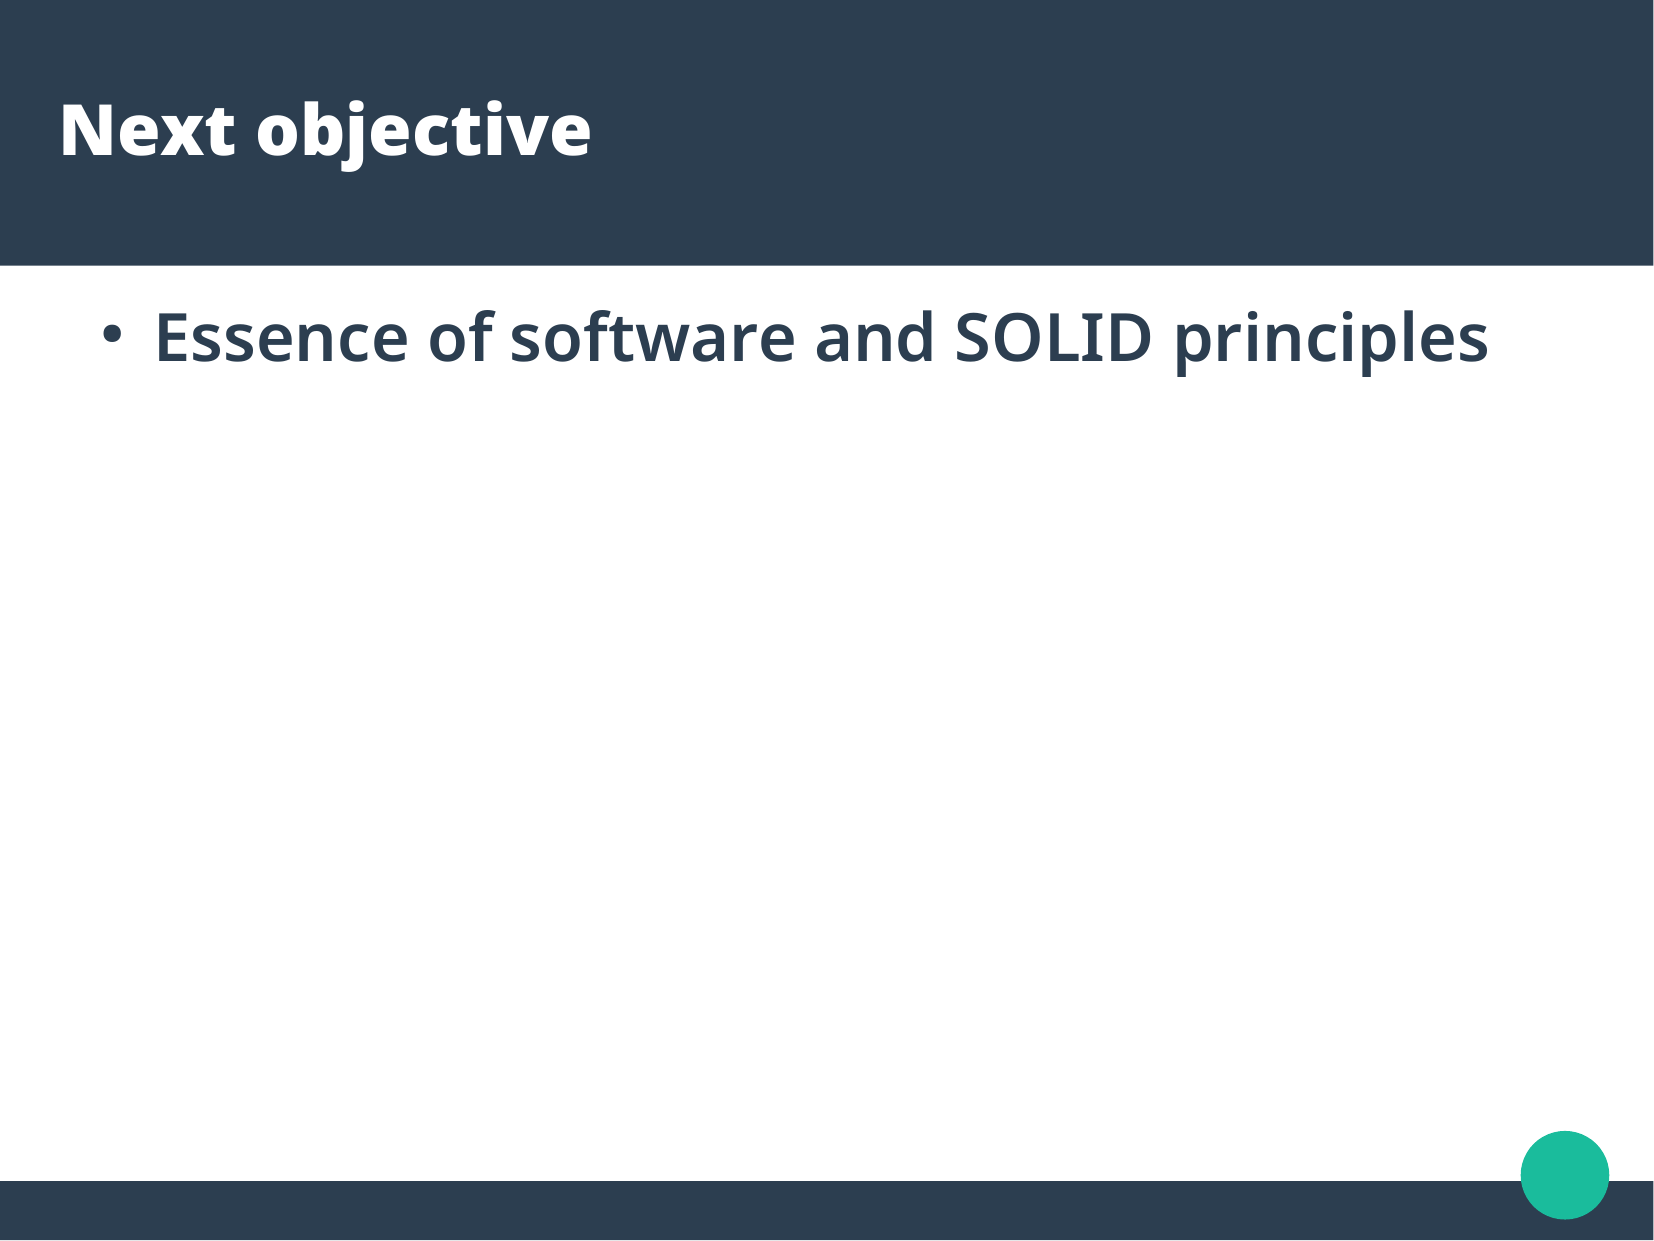

# Next objective
Essence of software and SOLID principles